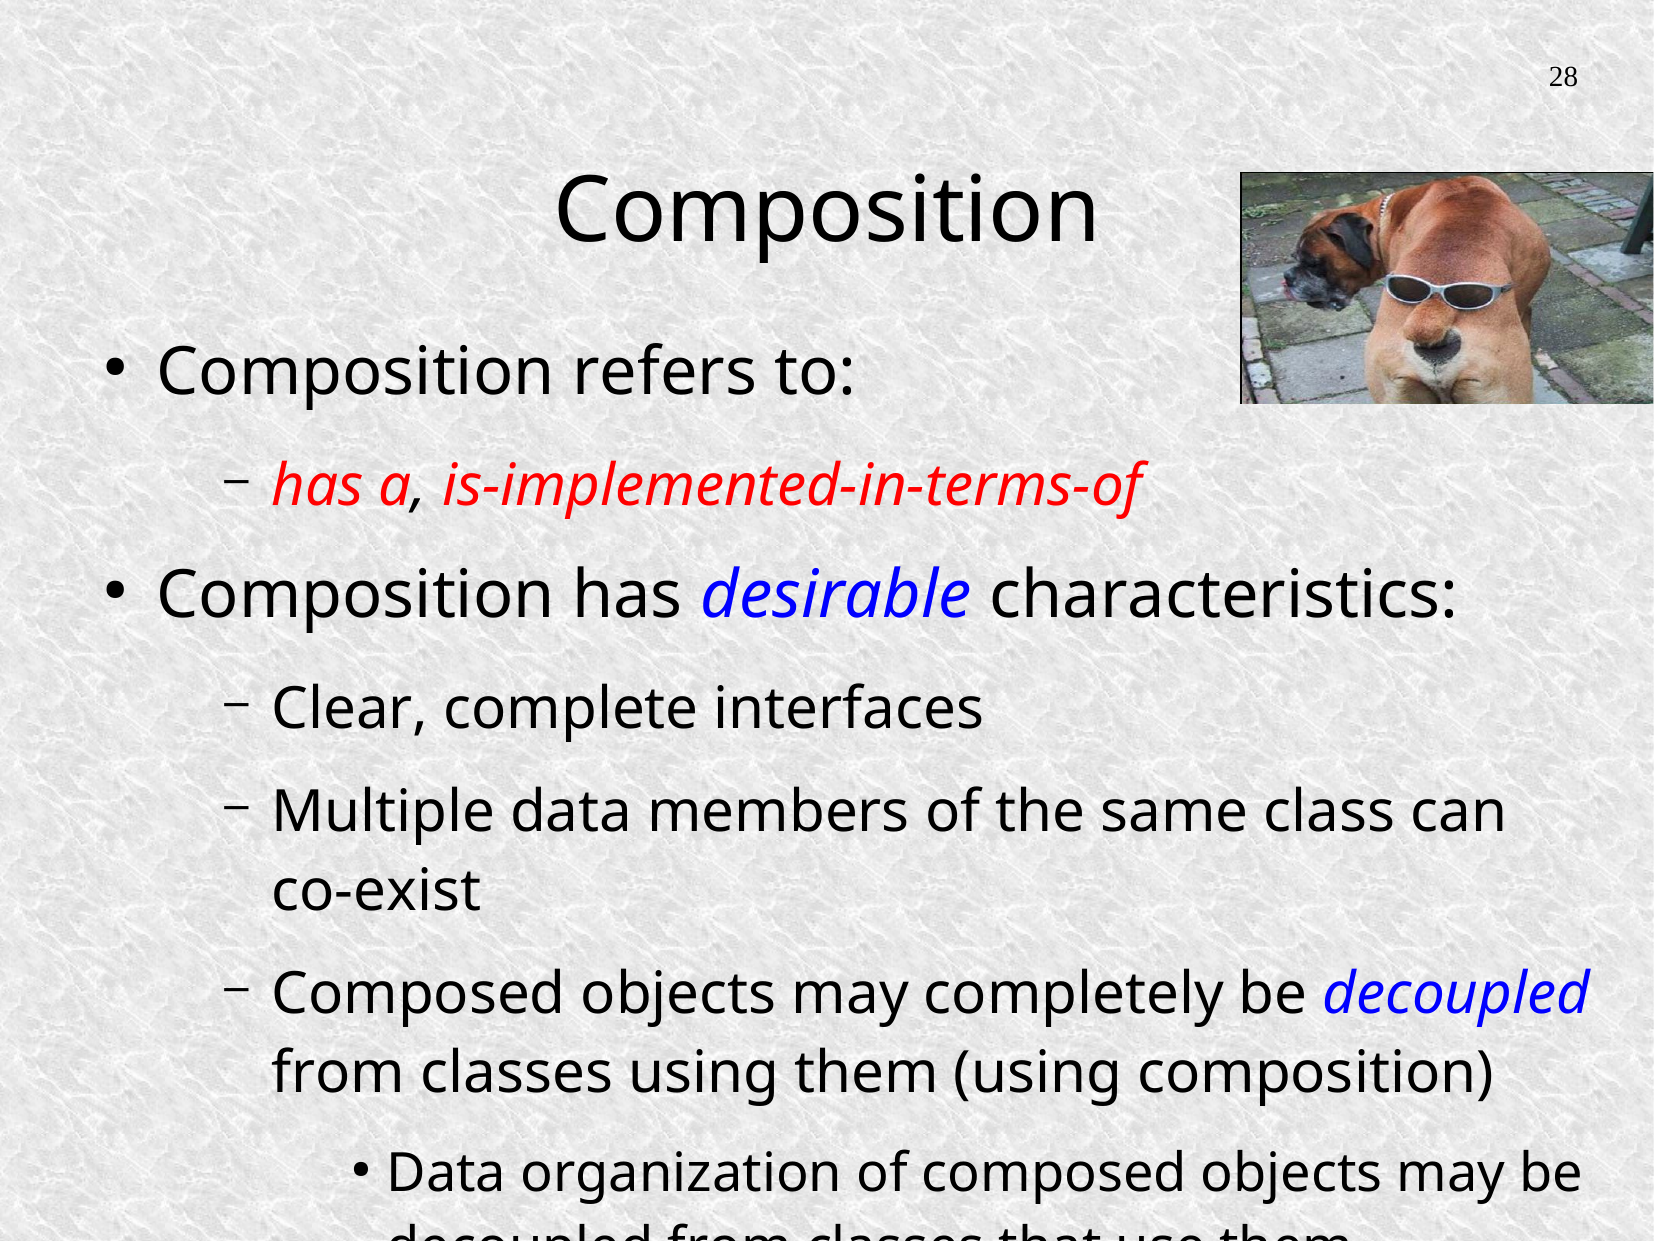

28
# Composition
Composition refers to:
has a, is-implemented-in-terms-of
Composition has desirable characteristics:
Clear, complete interfaces
Multiple data members of the same class can co-exist
Composed objects may completely be decoupled from classes using them (using composition)
Data organization of composed objects may be decoupled from classes that use them